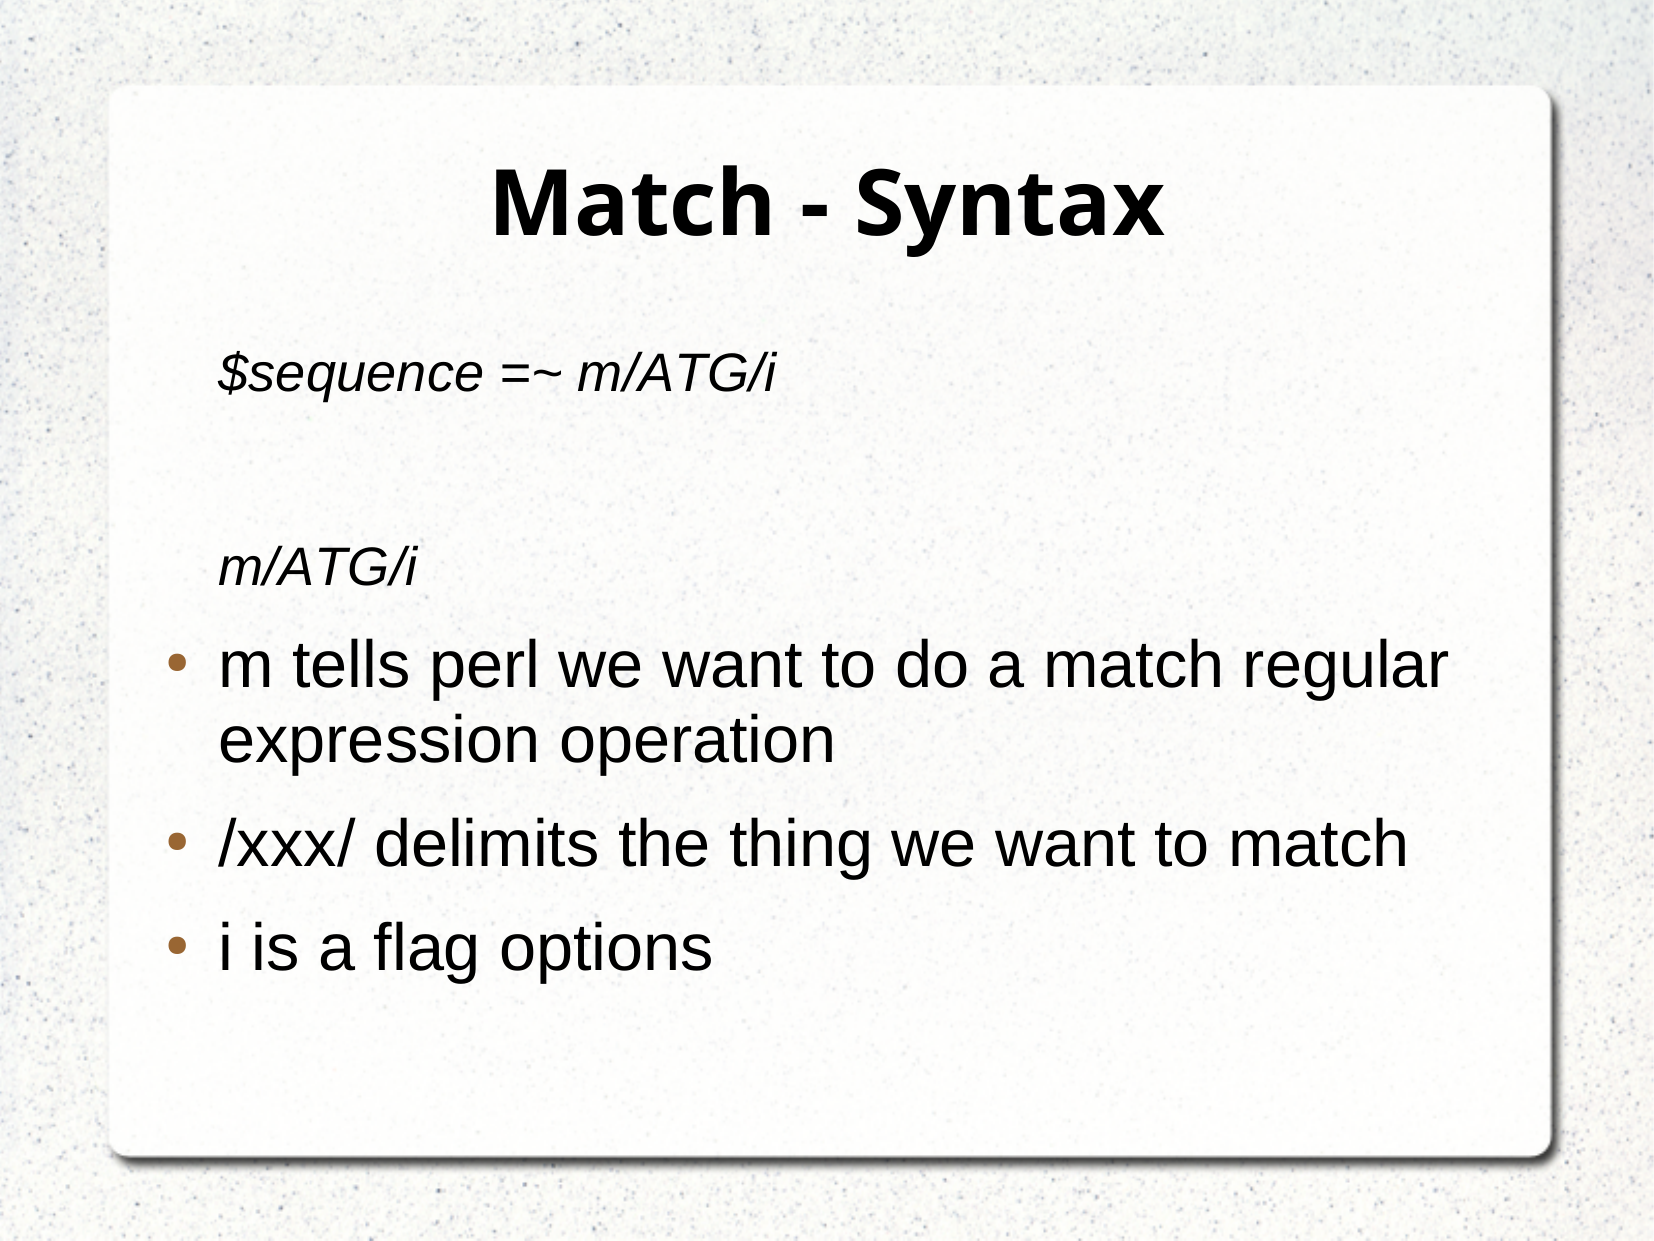

# Match - Syntax
$sequence =~ m/ATG/i
m/ATG/i
m tells perl we want to do a match regular expression operation
/xxx/ delimits the thing we want to match
i is a flag options